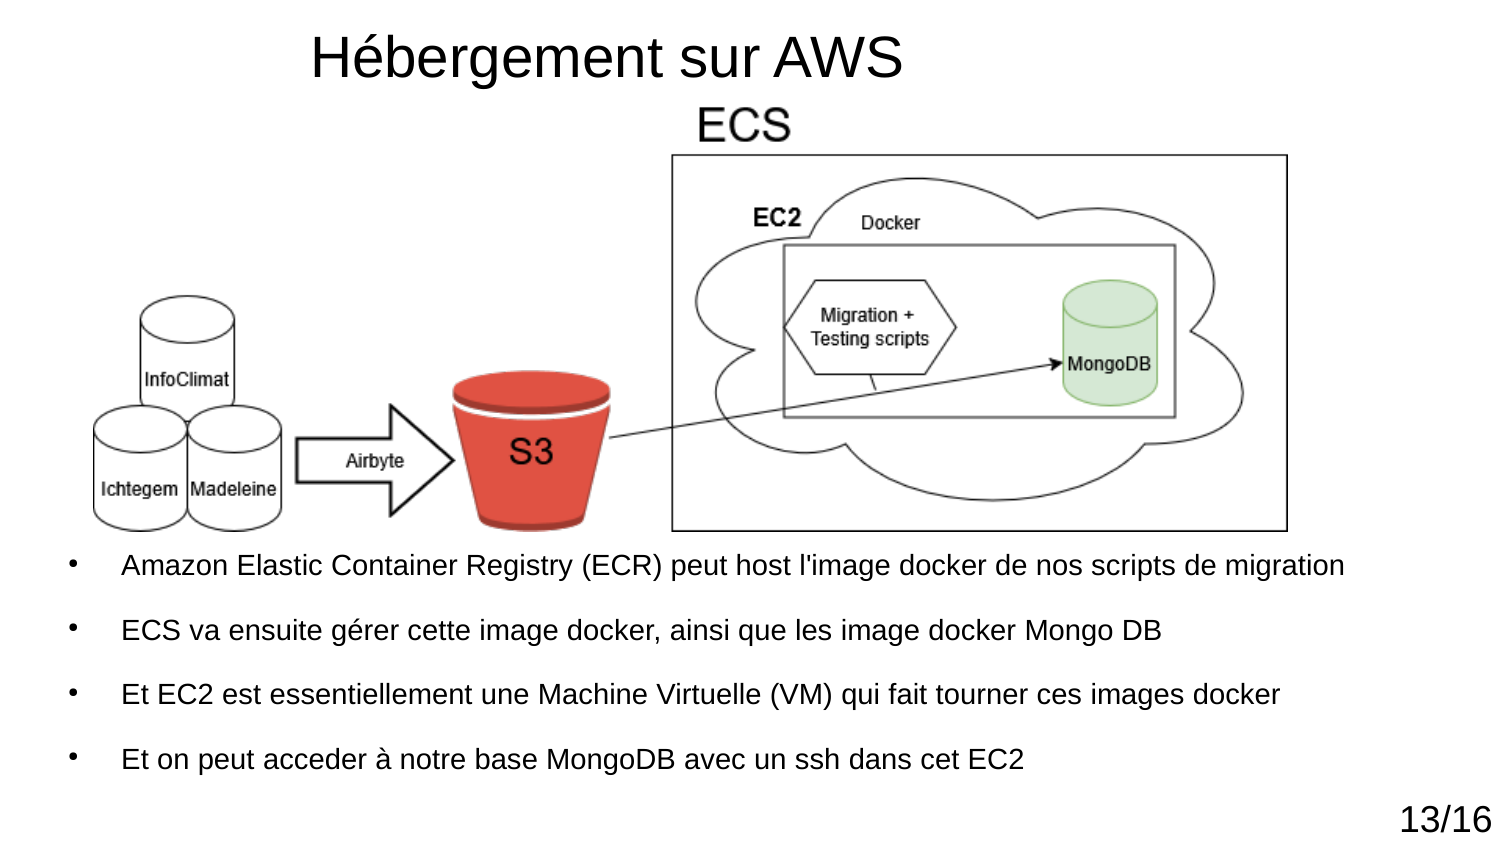

# Hébergement sur AWS
Amazon Elastic Container Registry (ECR) peut host l'image docker de nos scripts de migration
ECS va ensuite gérer cette image docker, ainsi que les image docker Mongo DB
Et EC2 est essentiellement une Machine Virtuelle (VM) qui fait tourner ces images docker
Et on peut acceder à notre base MongoDB avec un ssh dans cet EC2
13/16